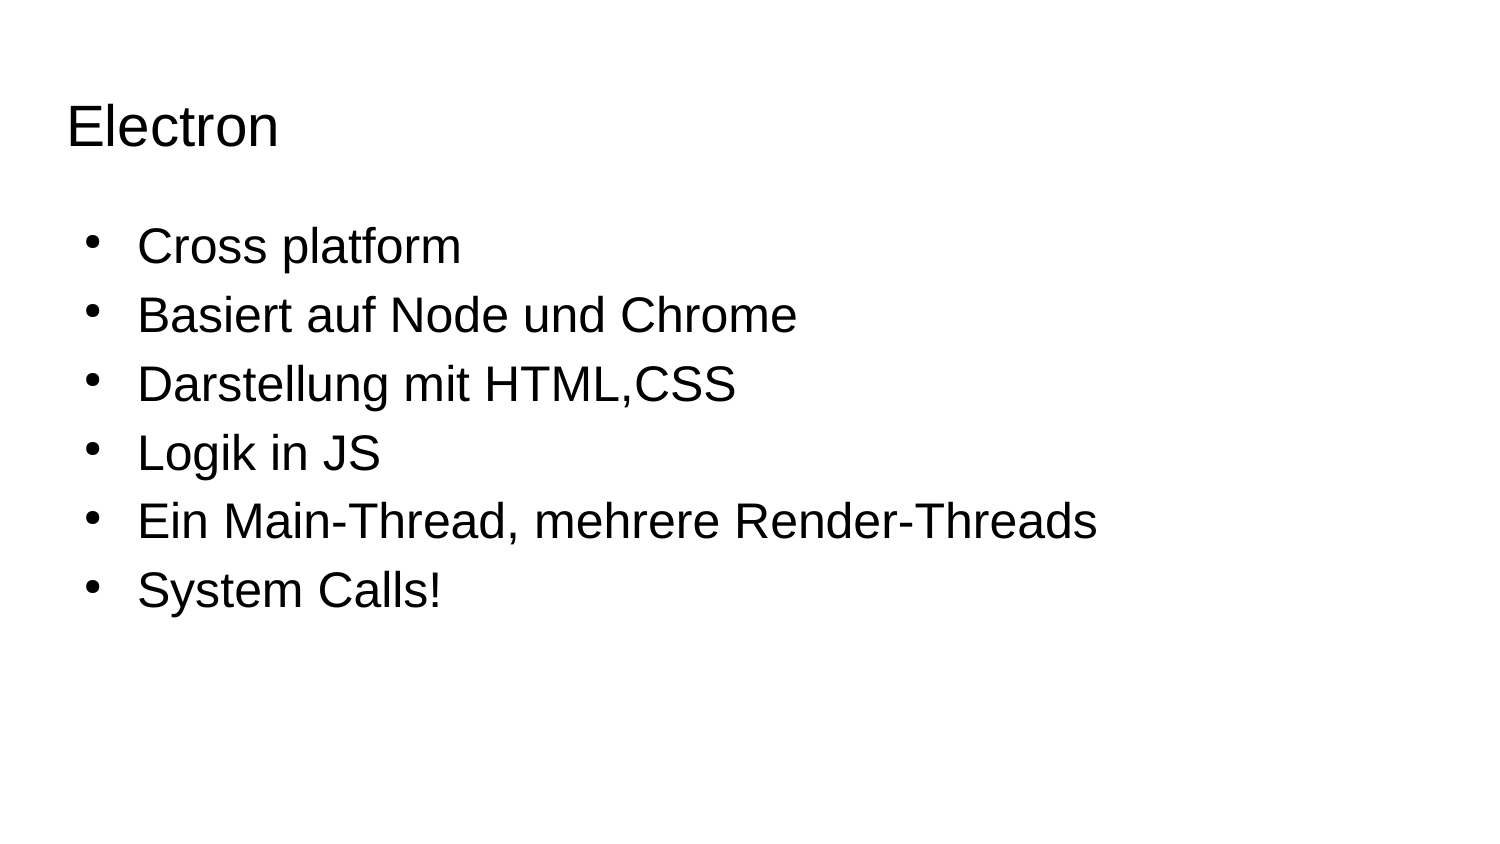

# Electron
Cross platform
Basiert auf Node und Chrome
Darstellung mit HTML,CSS
Logik in JS
Ein Main-Thread, mehrere Render-Threads
System Calls!